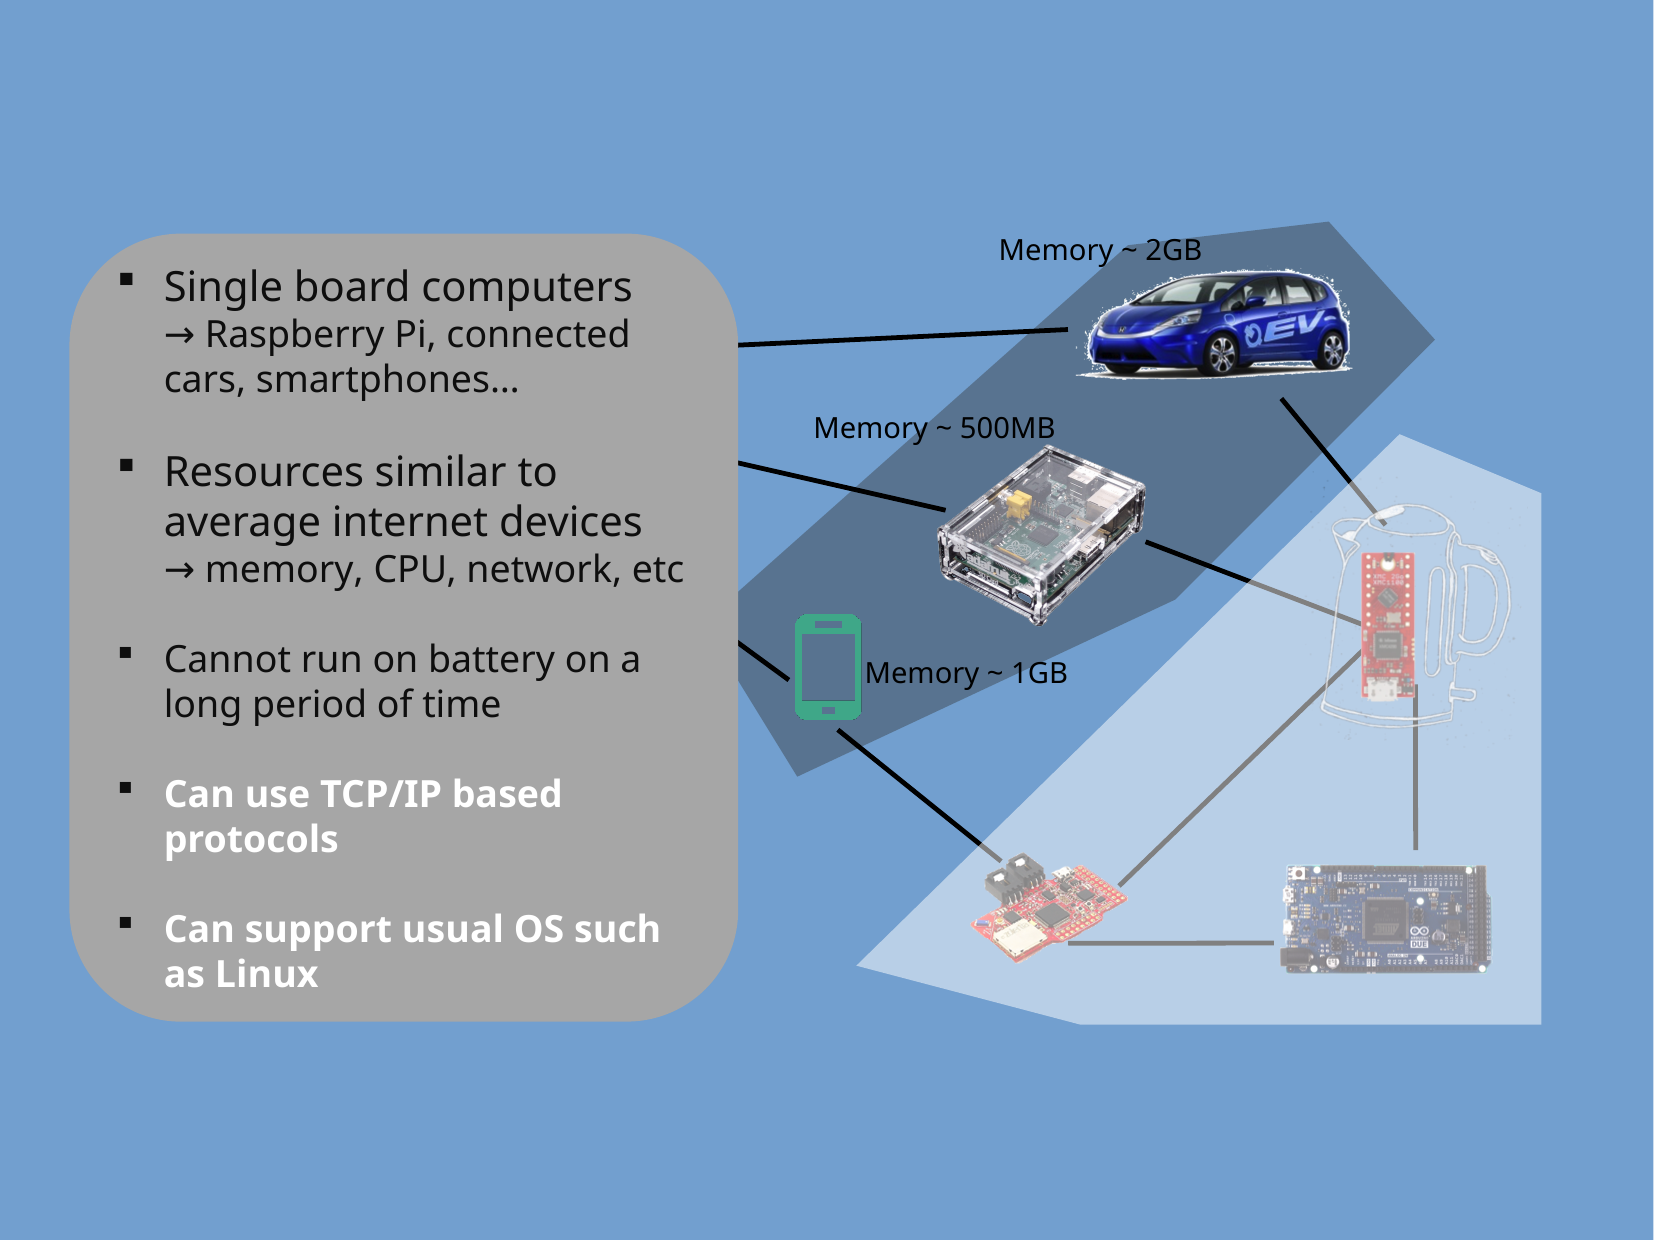

Memory ~ 2GB
Single board computers
→ Raspberry Pi, connected cars, smartphones…
Resources similar to average internet devices
→ memory, CPU, network, etc
Cannot run on battery on a long period of time
Can use TCP/IP based protocols
Can support usual OS such as Linux
Memory ~ 500MB
Memory ~ 1GB